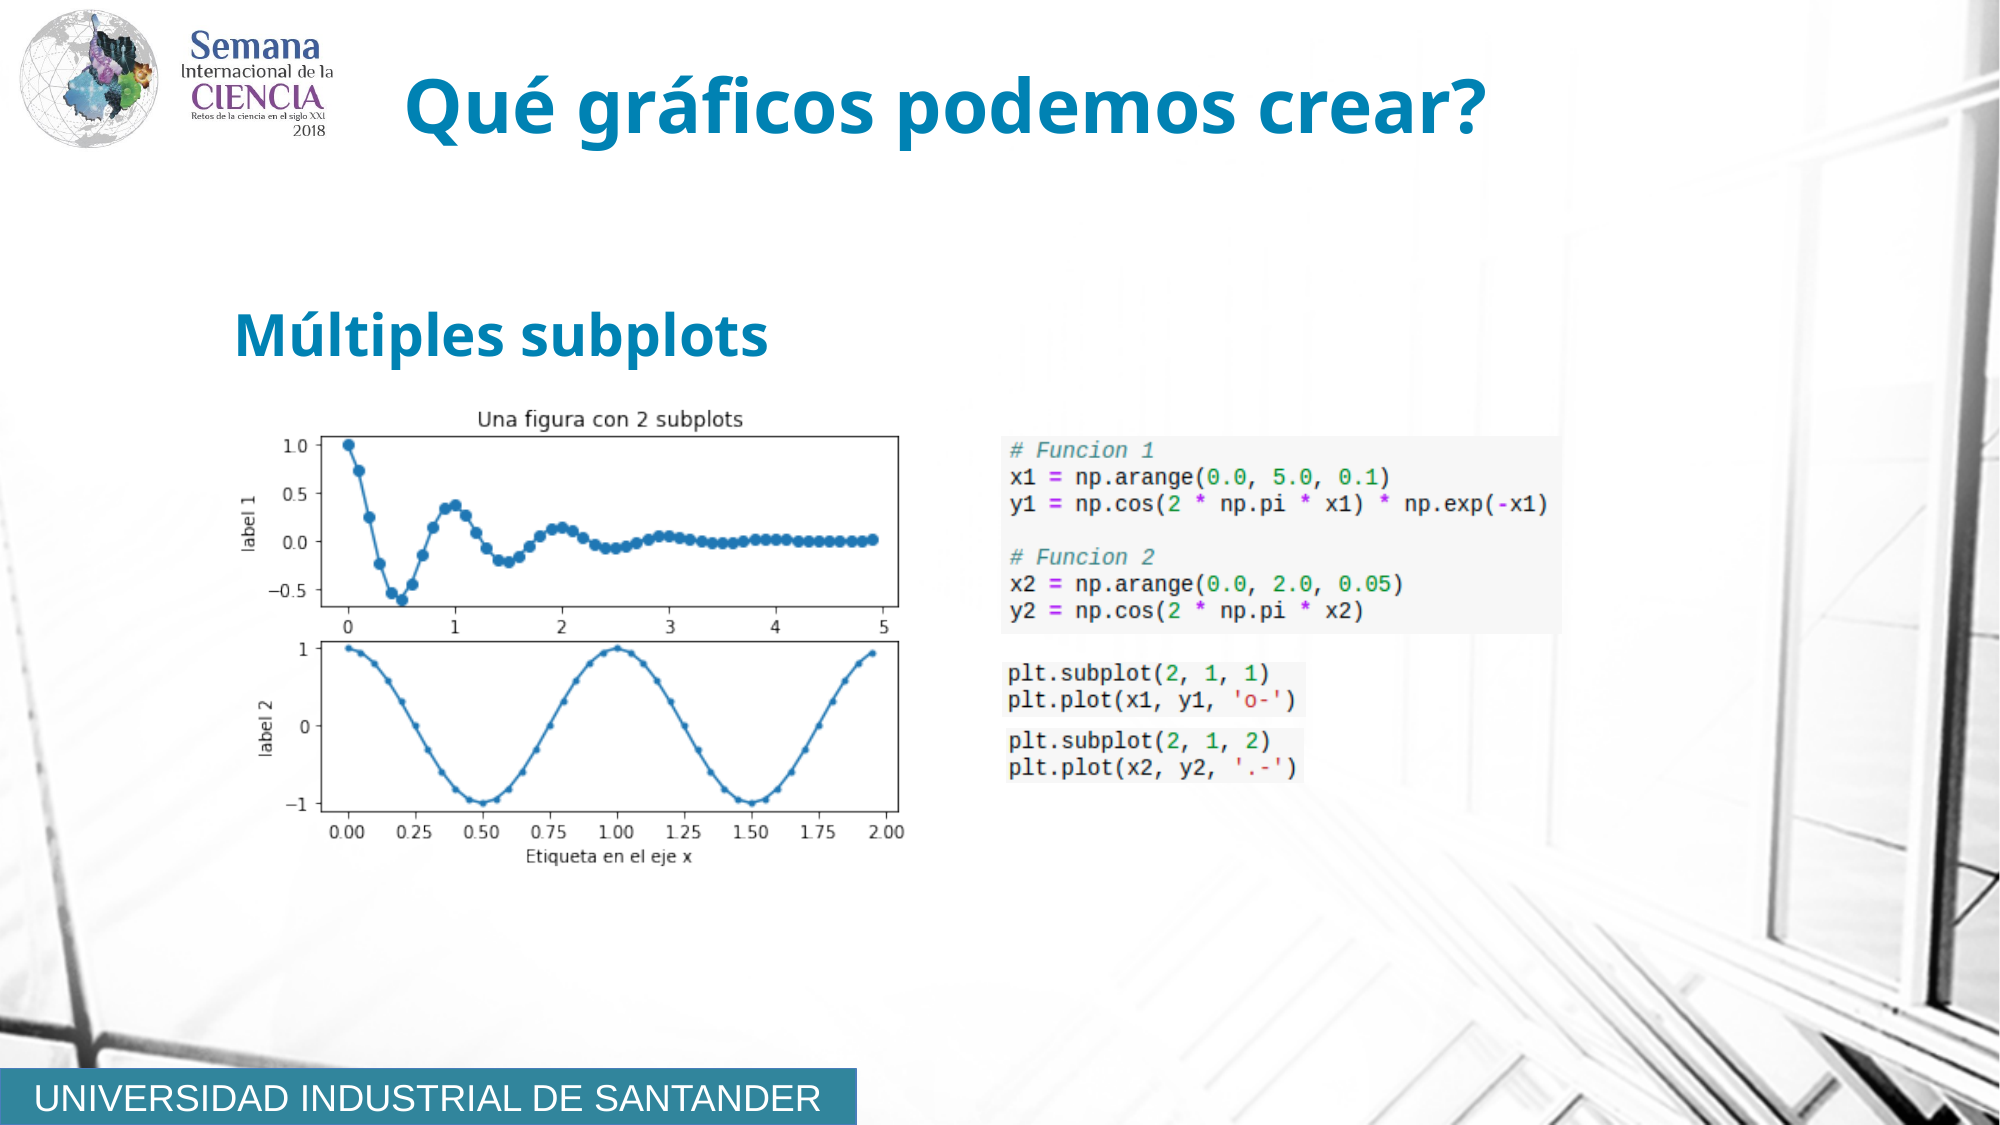

Qué gráficos podemos crear?
Múltiples subplots
UNIVERSIDAD INDUSTRIAL DE SANTANDER